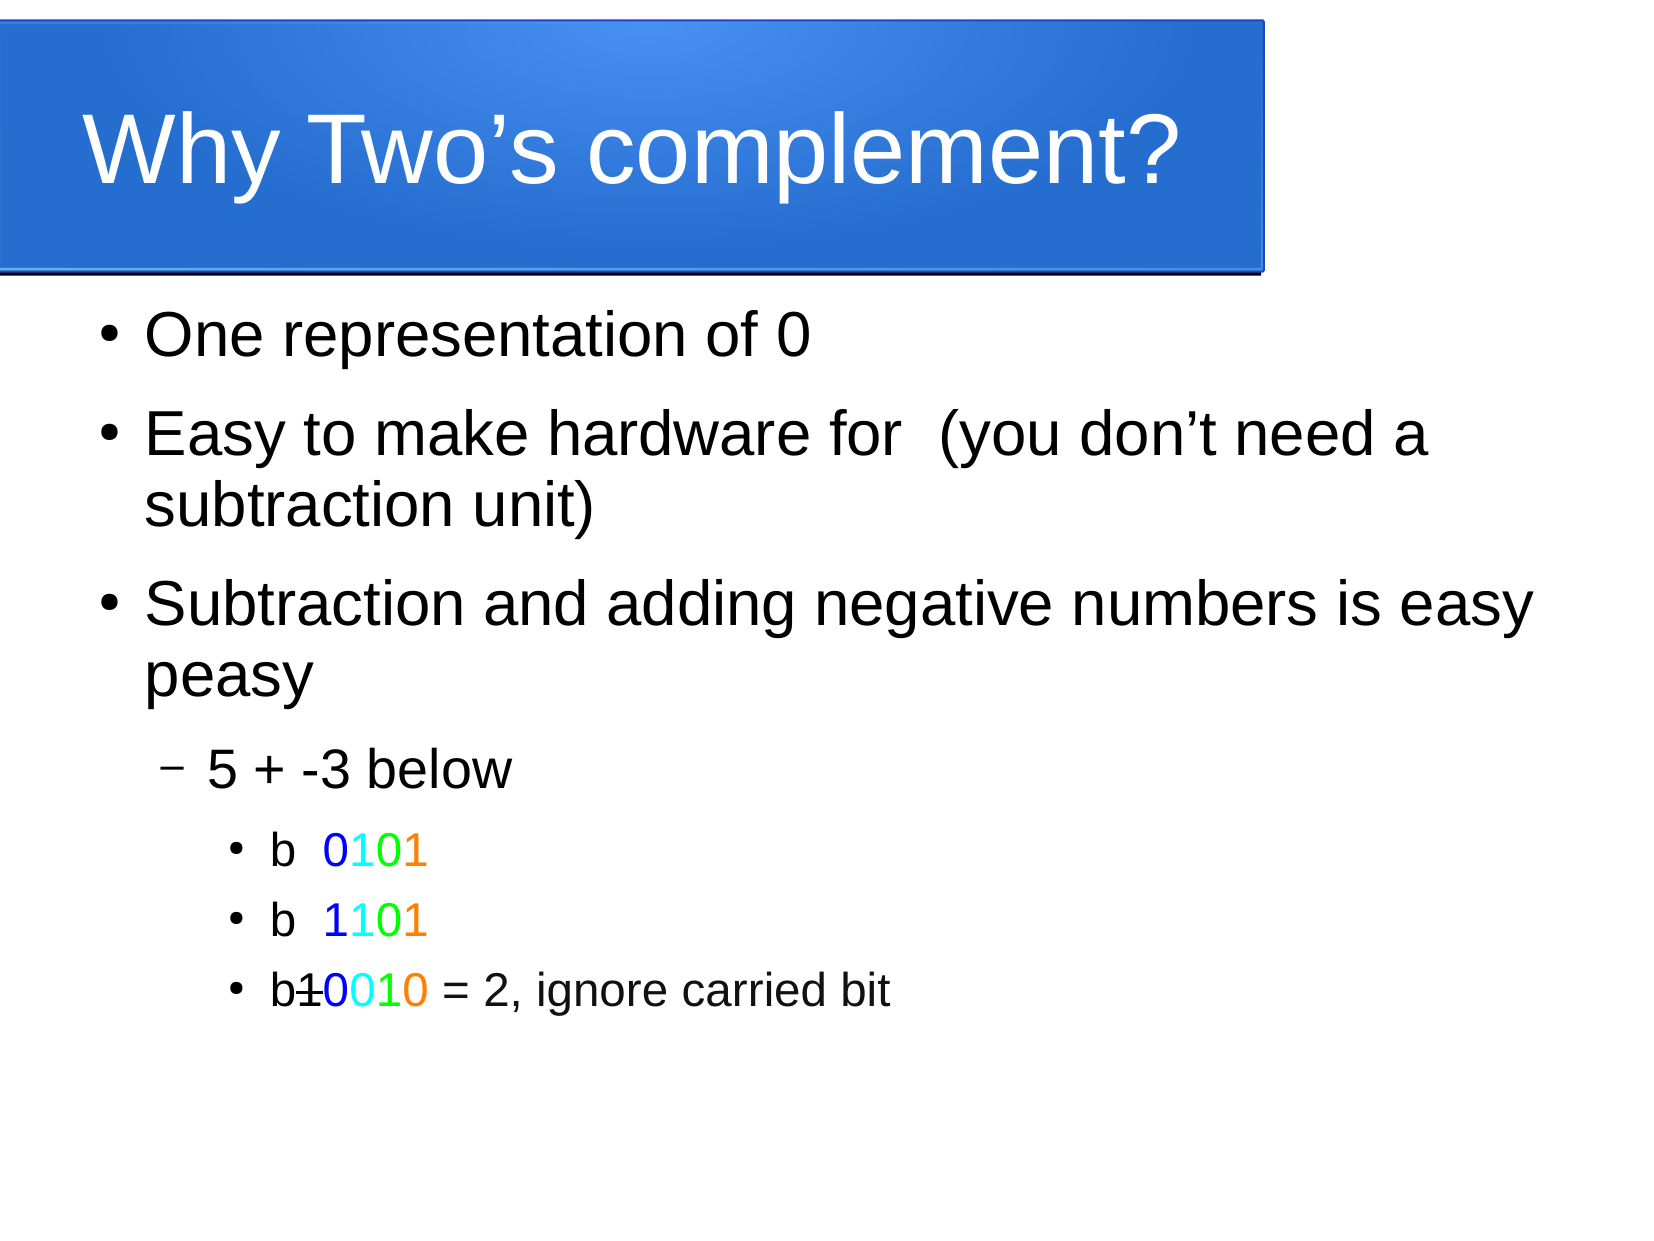

# Why Two’s complement?
One representation of 0
Easy to make hardware for (you don’t need a subtraction unit)
Subtraction and adding negative numbers is easy peasy
5 + -3 below
b 0101
b 1101
b10010 = 2, ignore carried bit